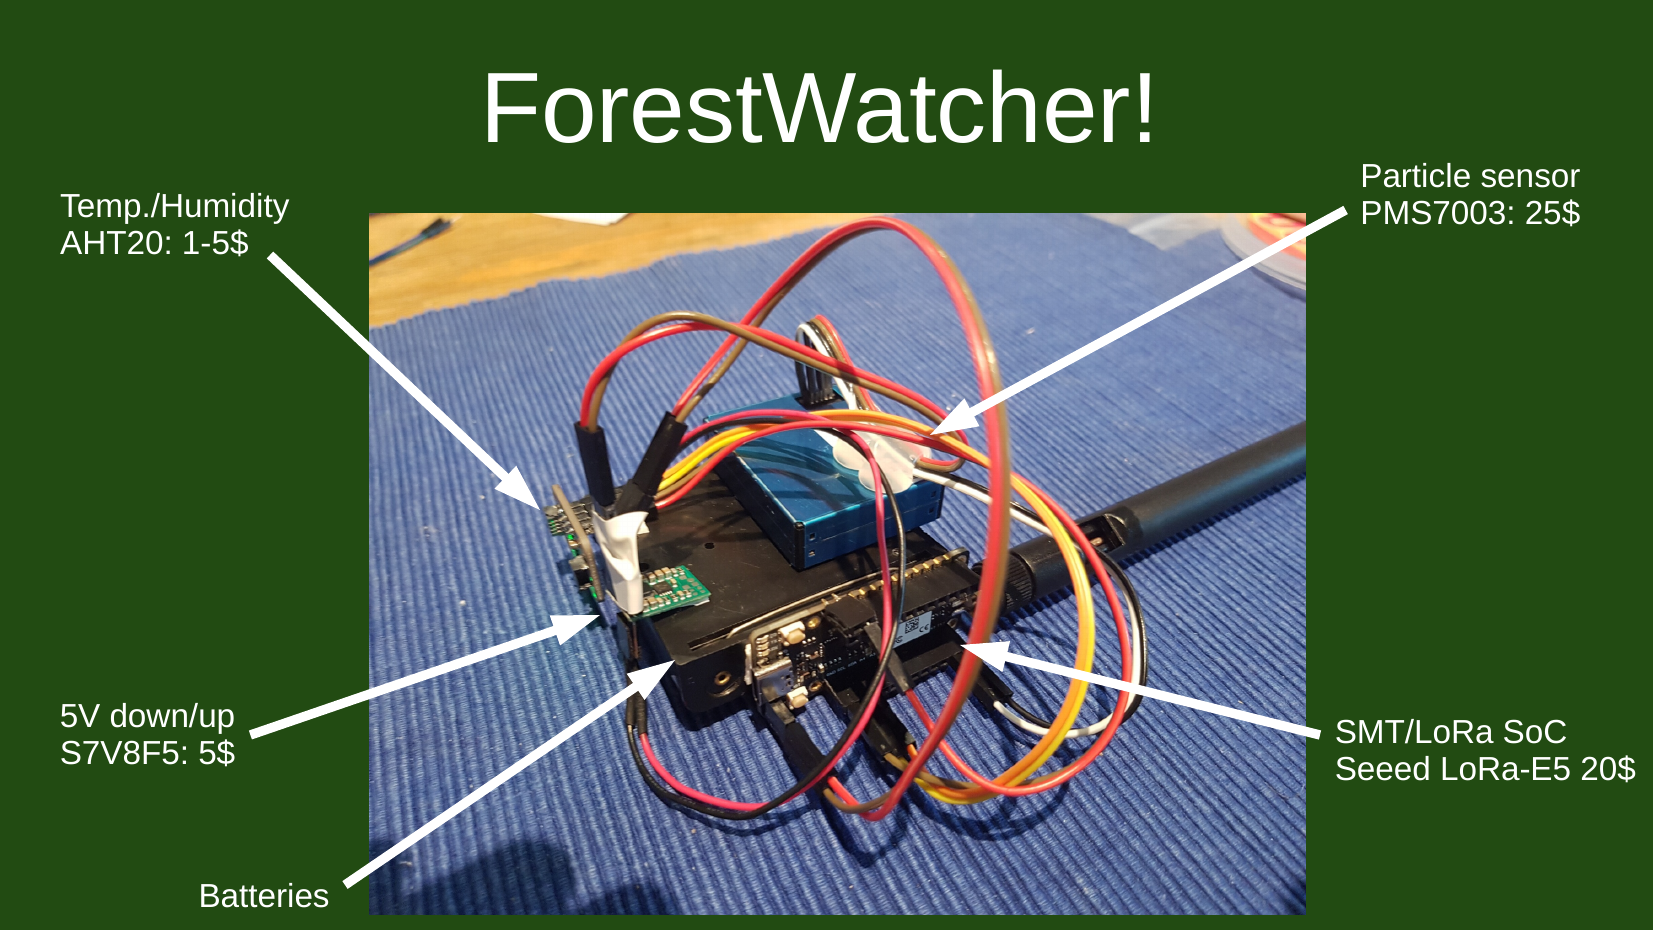

ForestWatcher!
Particle sensor
PMS7003: 25$
Temp./Humidity
AHT20: 1-5$
5V down/up
S7V8F5: 5$
SMT/LoRa SoC
Seeed LoRa-E5 20$
Batteries